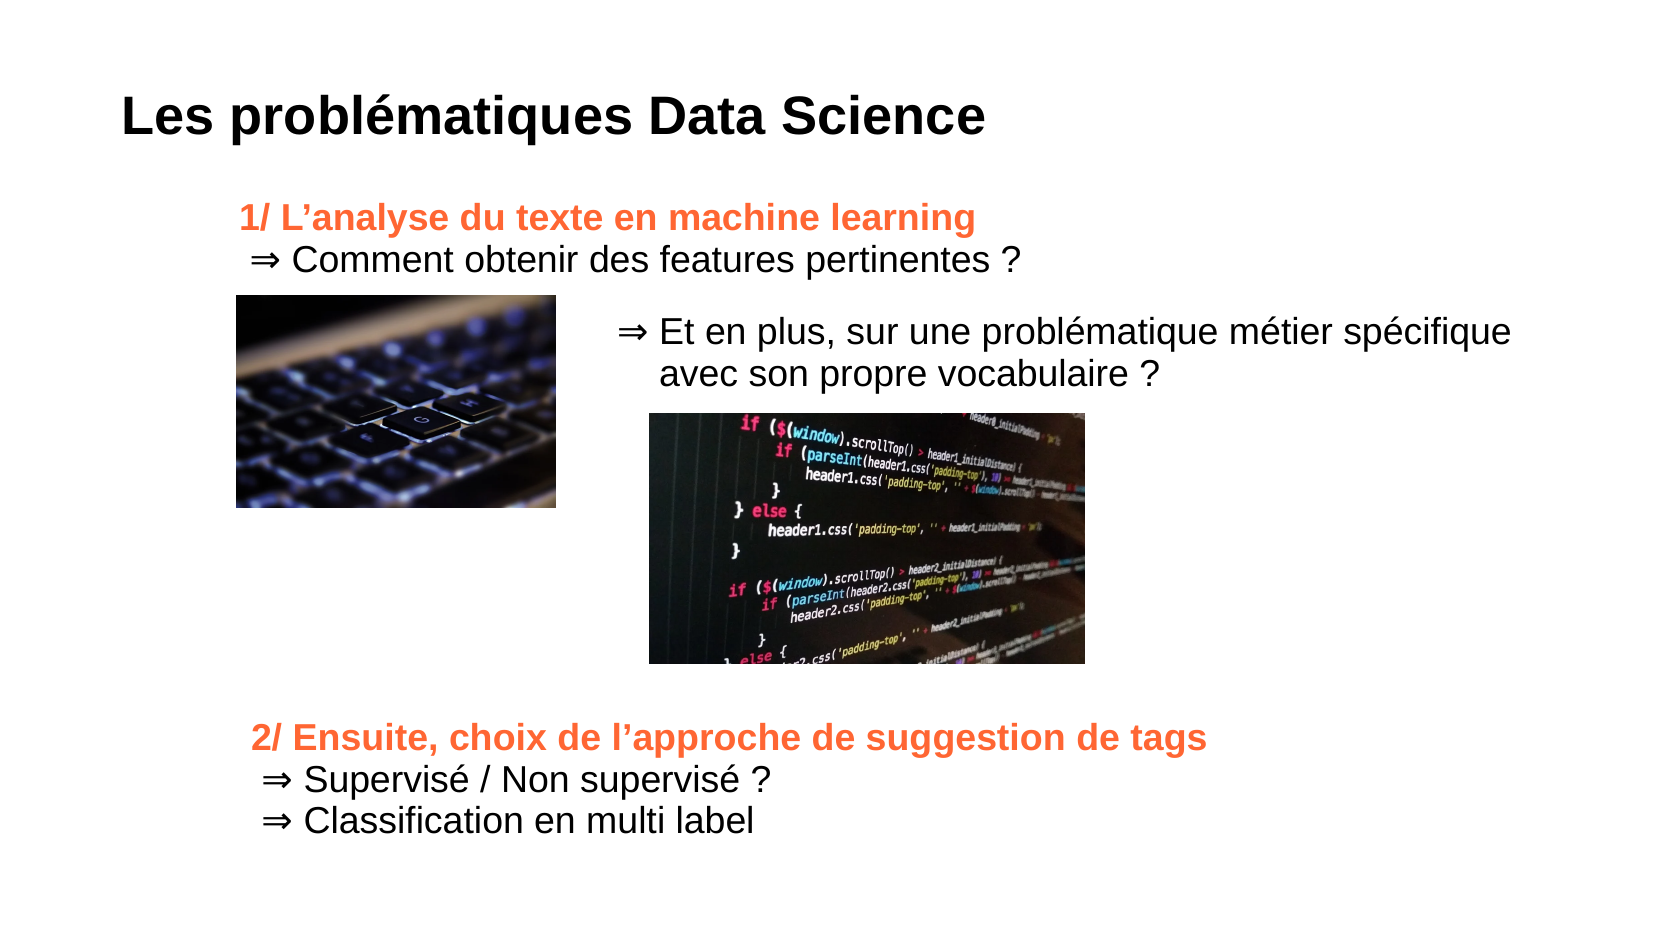

Les problématiques Data Science
1/ L’analyse du texte en machine learning
 ⇒ Comment obtenir des features pertinentes ?
⇒ Et en plus, sur une problématique métier spécifique
 avec son propre vocabulaire ?
2/ Ensuite, choix de l’approche de suggestion de tags
 ⇒ Supervisé / Non supervisé ?
 ⇒ Classification en multi label